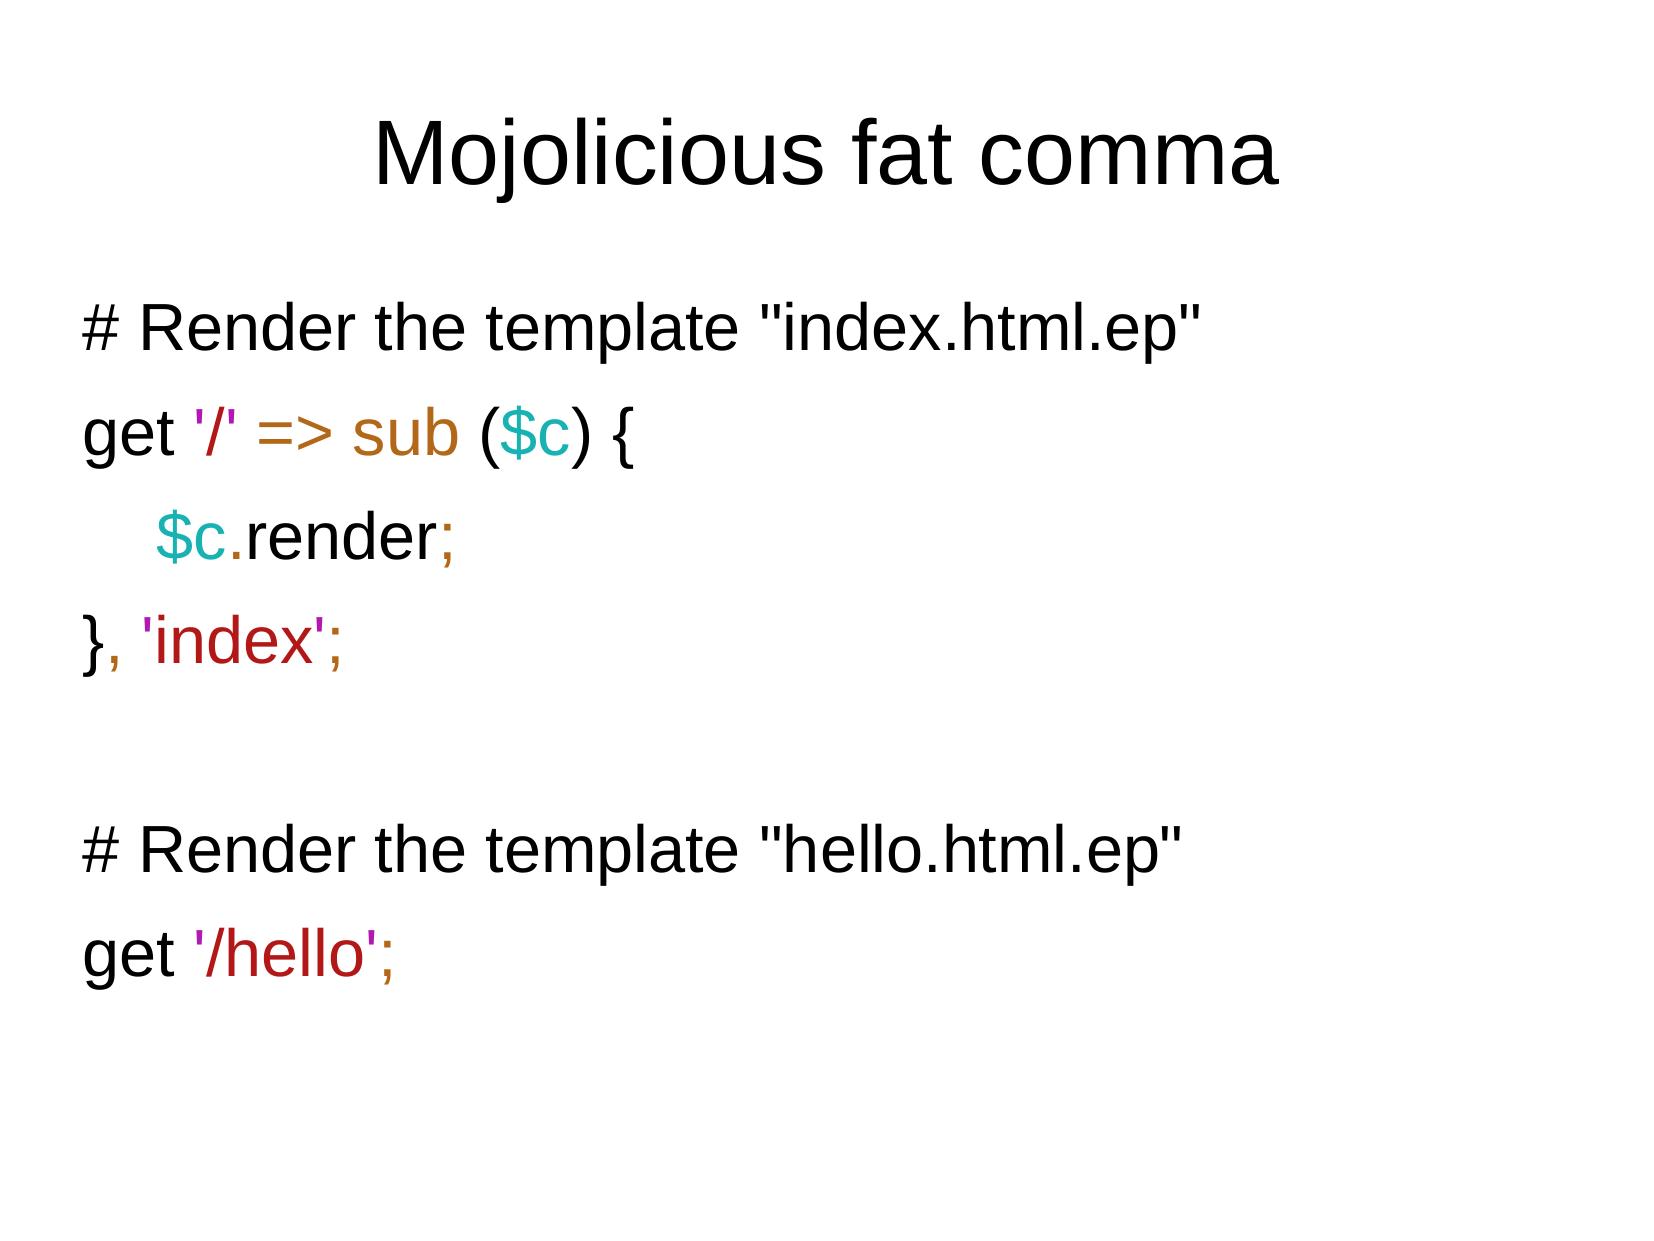

# Mojolicious fat comma
# Render the template "index.html.ep"
get '/' => sub ($c) {
 $c.render;
}, 'index';
# Render the template "hello.html.ep"
get '/hello';